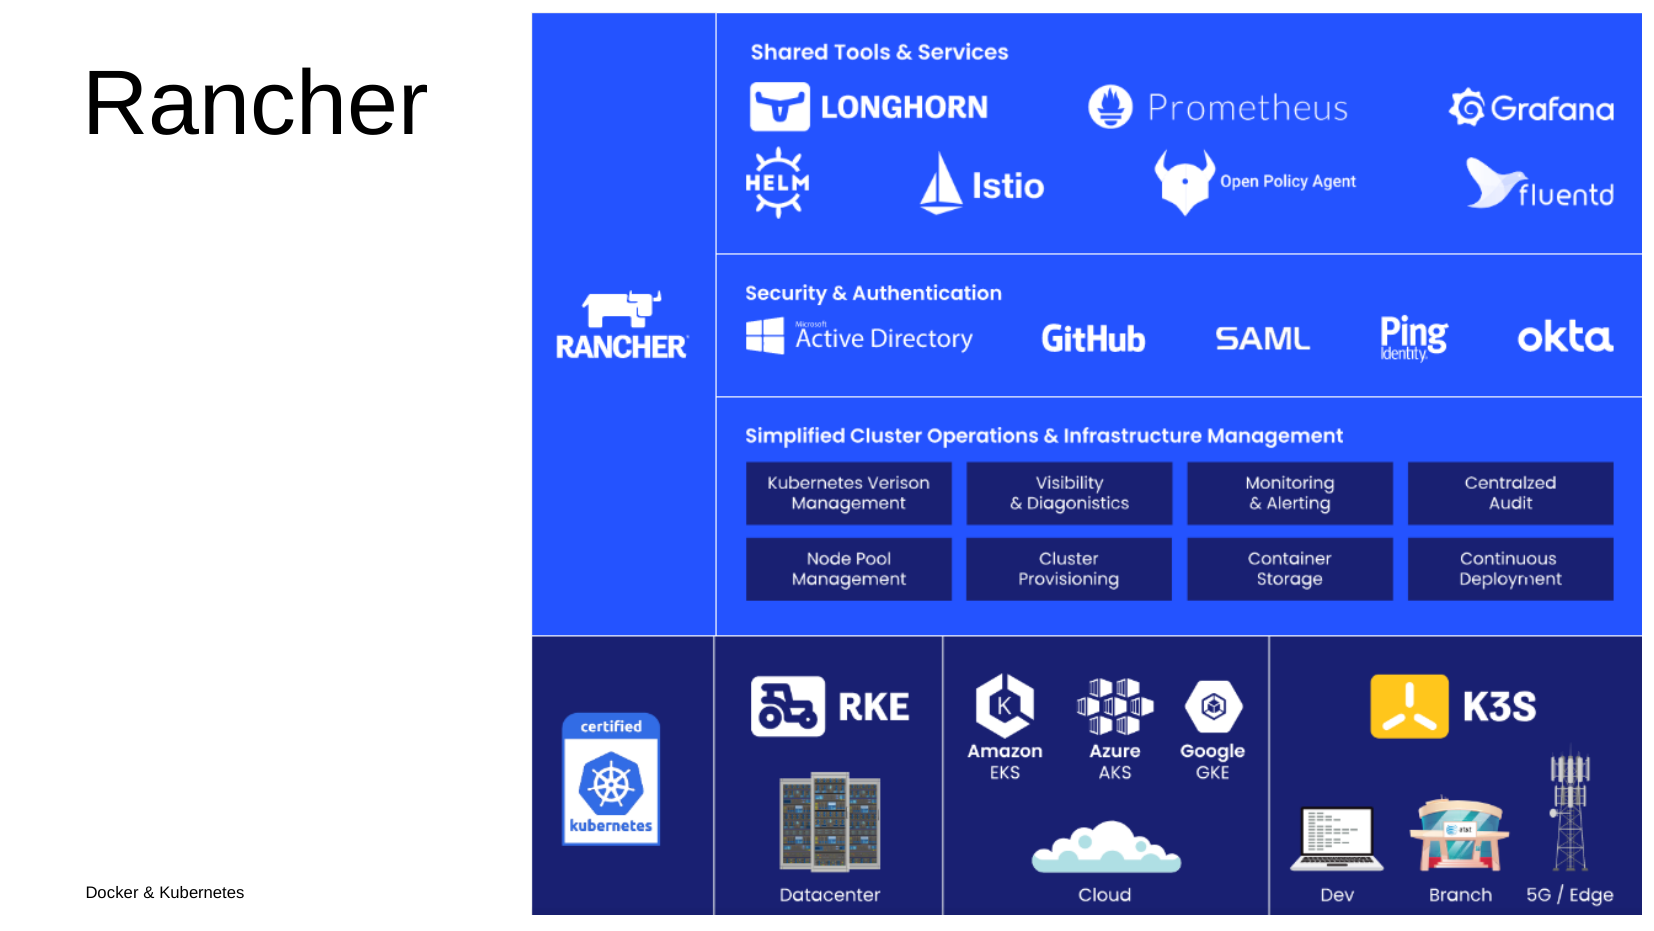

# Rancher
Docker & Kubernetes																Dr. Matthias Boldt